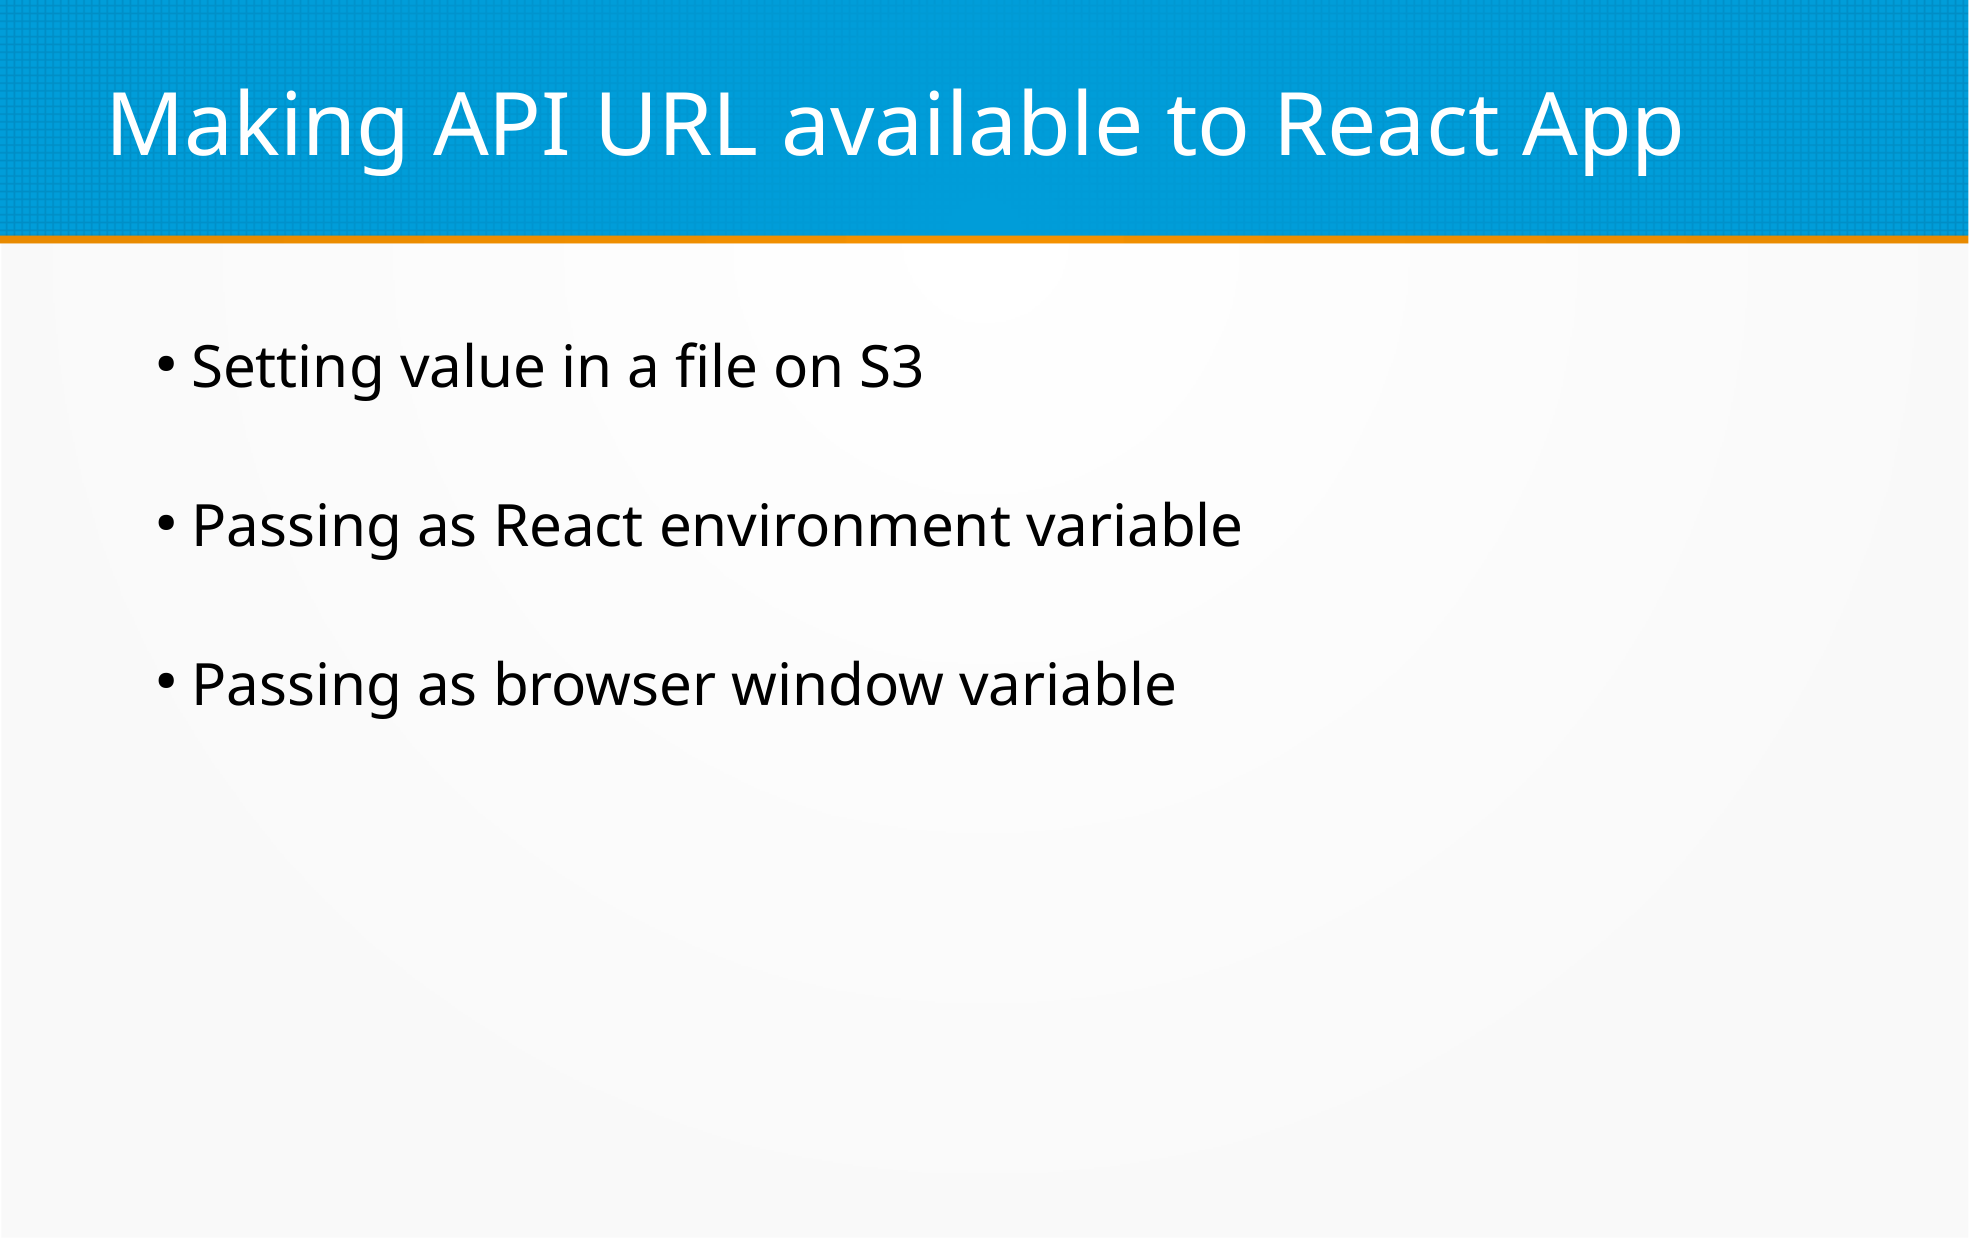

# Making API URL available to React App
Setting value in a file on S3
Passing as React environment variable
Passing as browser window variable